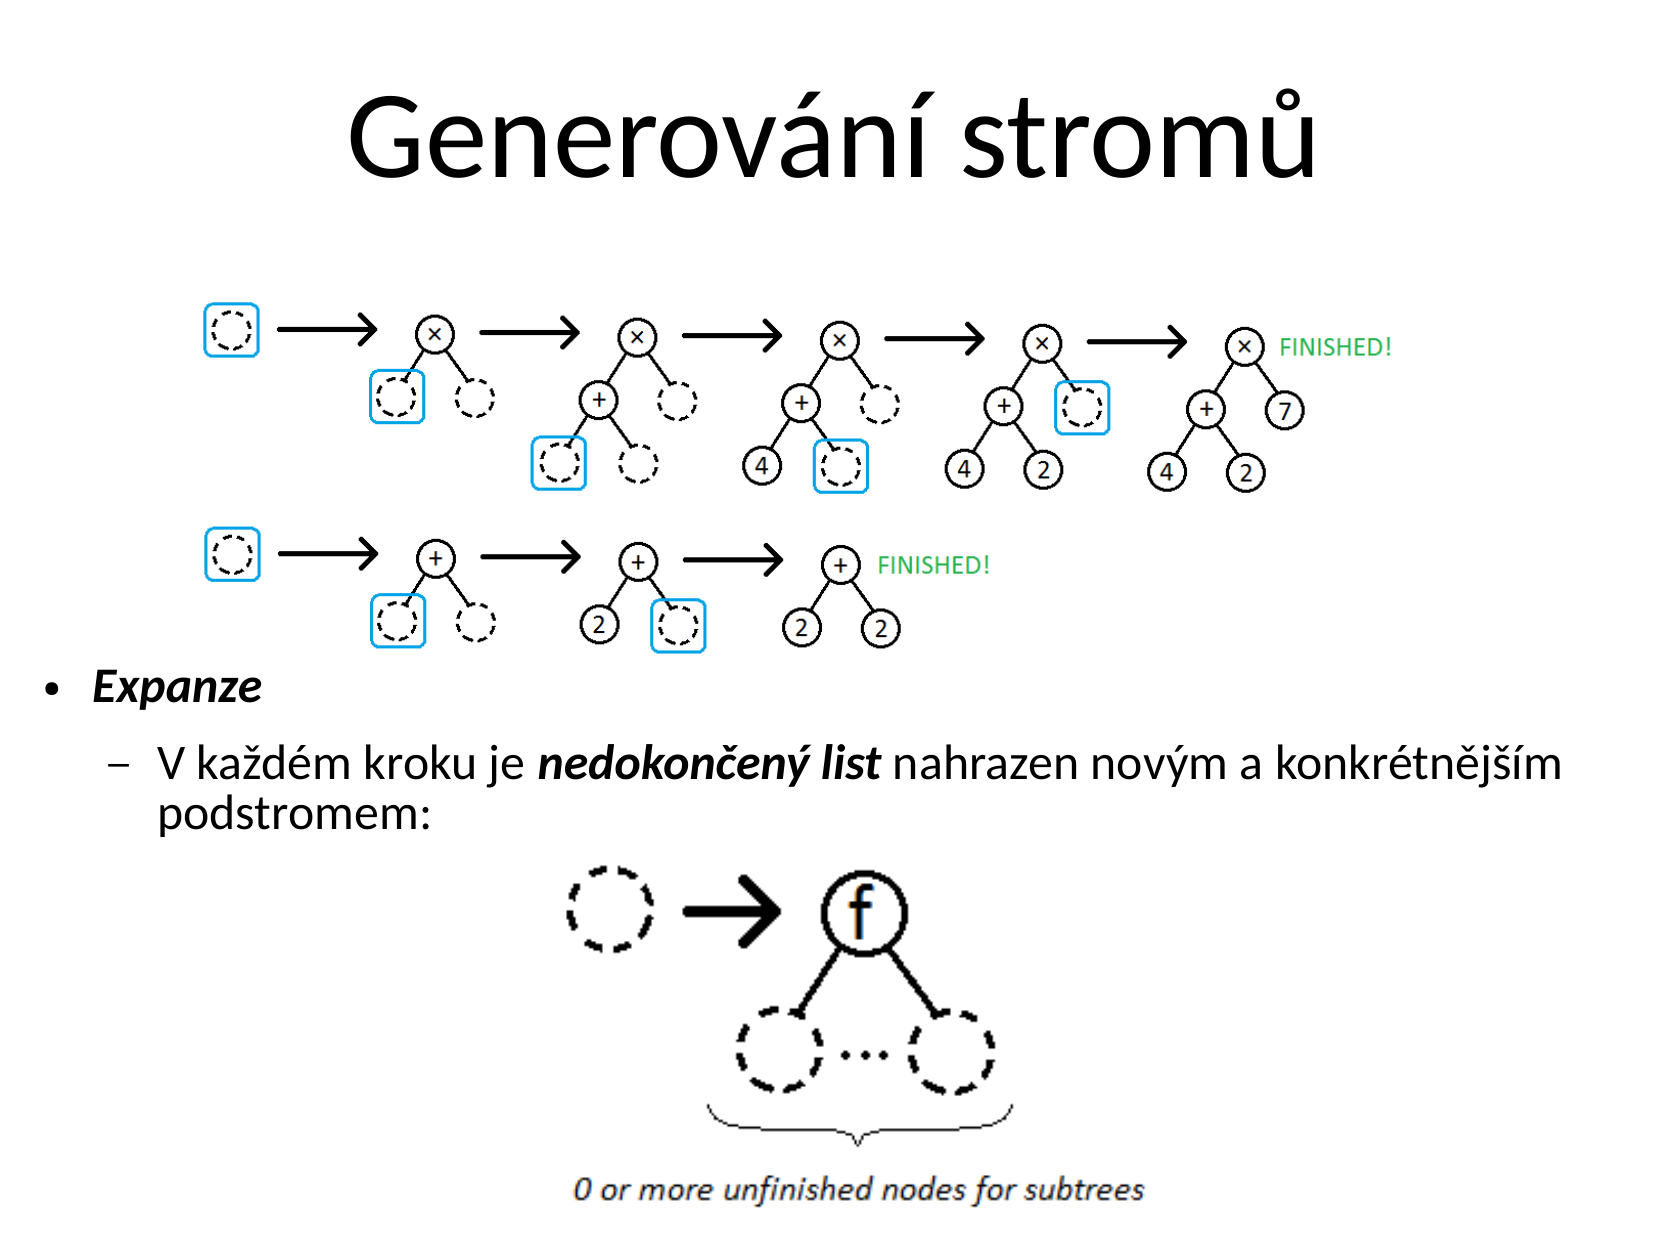

# Generování stromů
Expanze
V každém kroku je nedokončený list nahrazen novým a konkrétnějším podstromem: